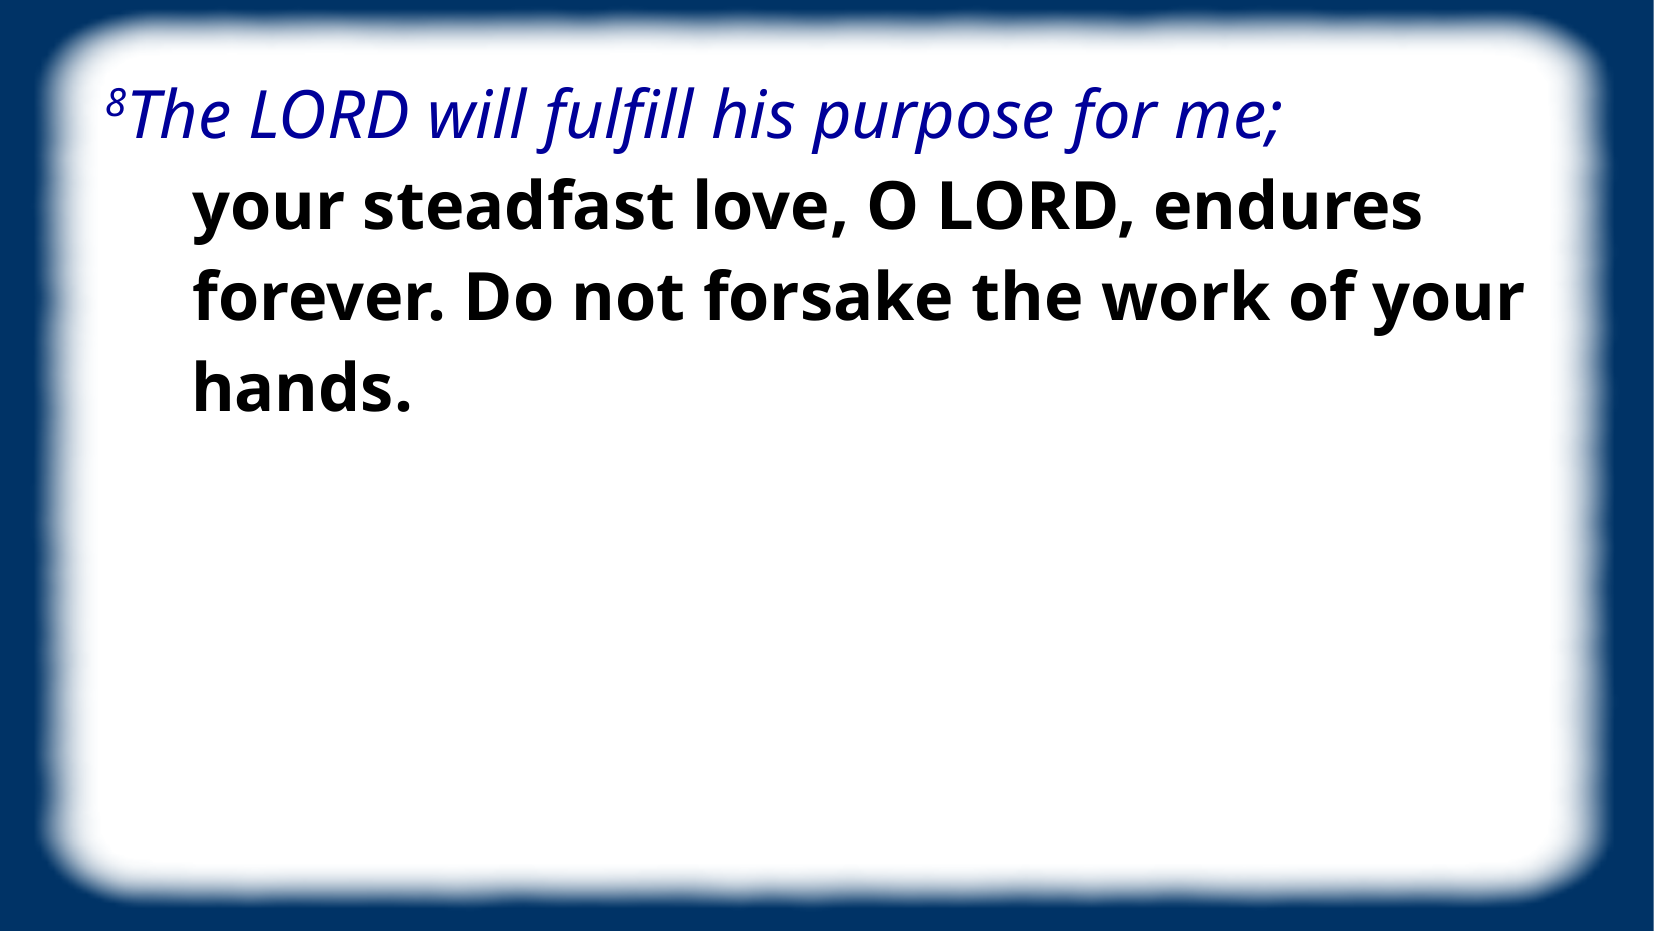

8The LORD will fulfill his purpose for me;
 your steadfast love, O LORD, endures
 forever. Do not forsake the work of your
 hands.